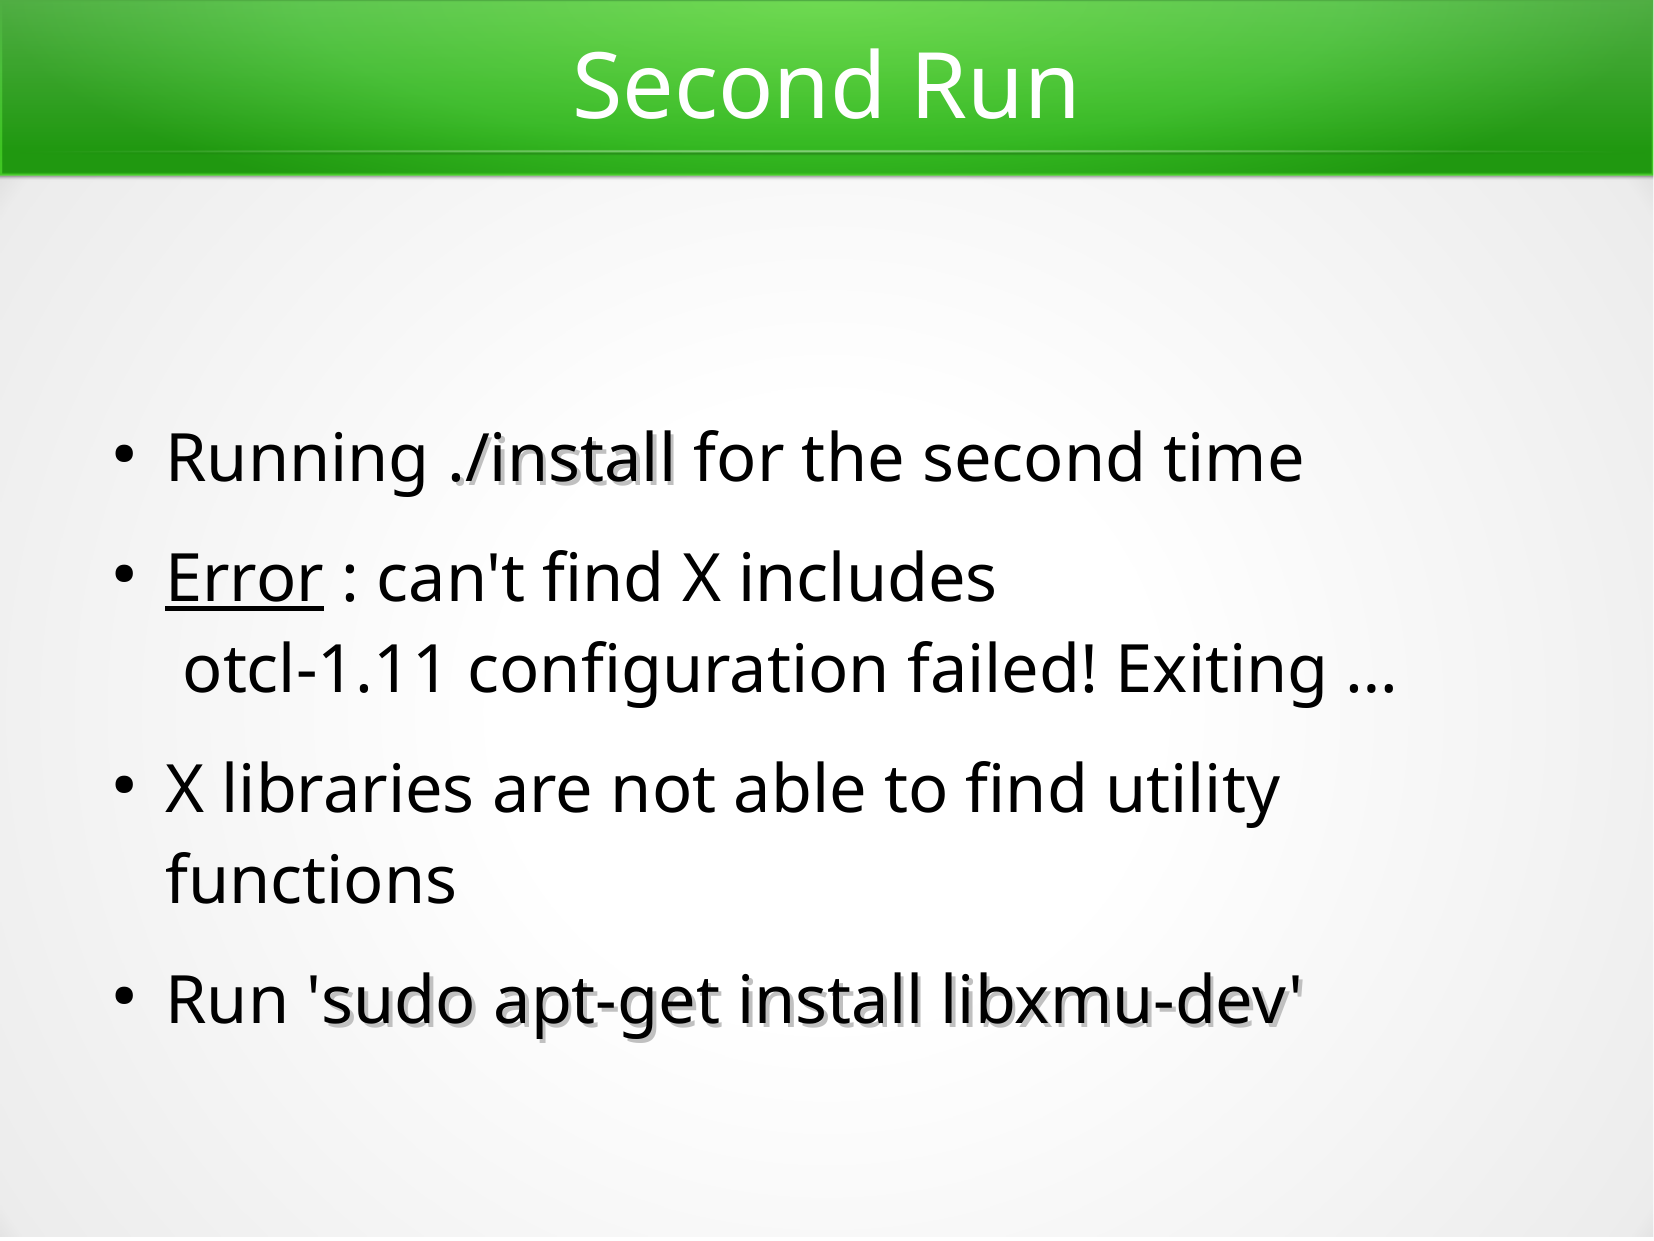

# Second Run
Running ./install for the second time
Error : can't find X includes otcl-1.11 configuration failed! Exiting …
X libraries are not able to find utility functions
Run 'sudo apt-get install libxmu-dev'